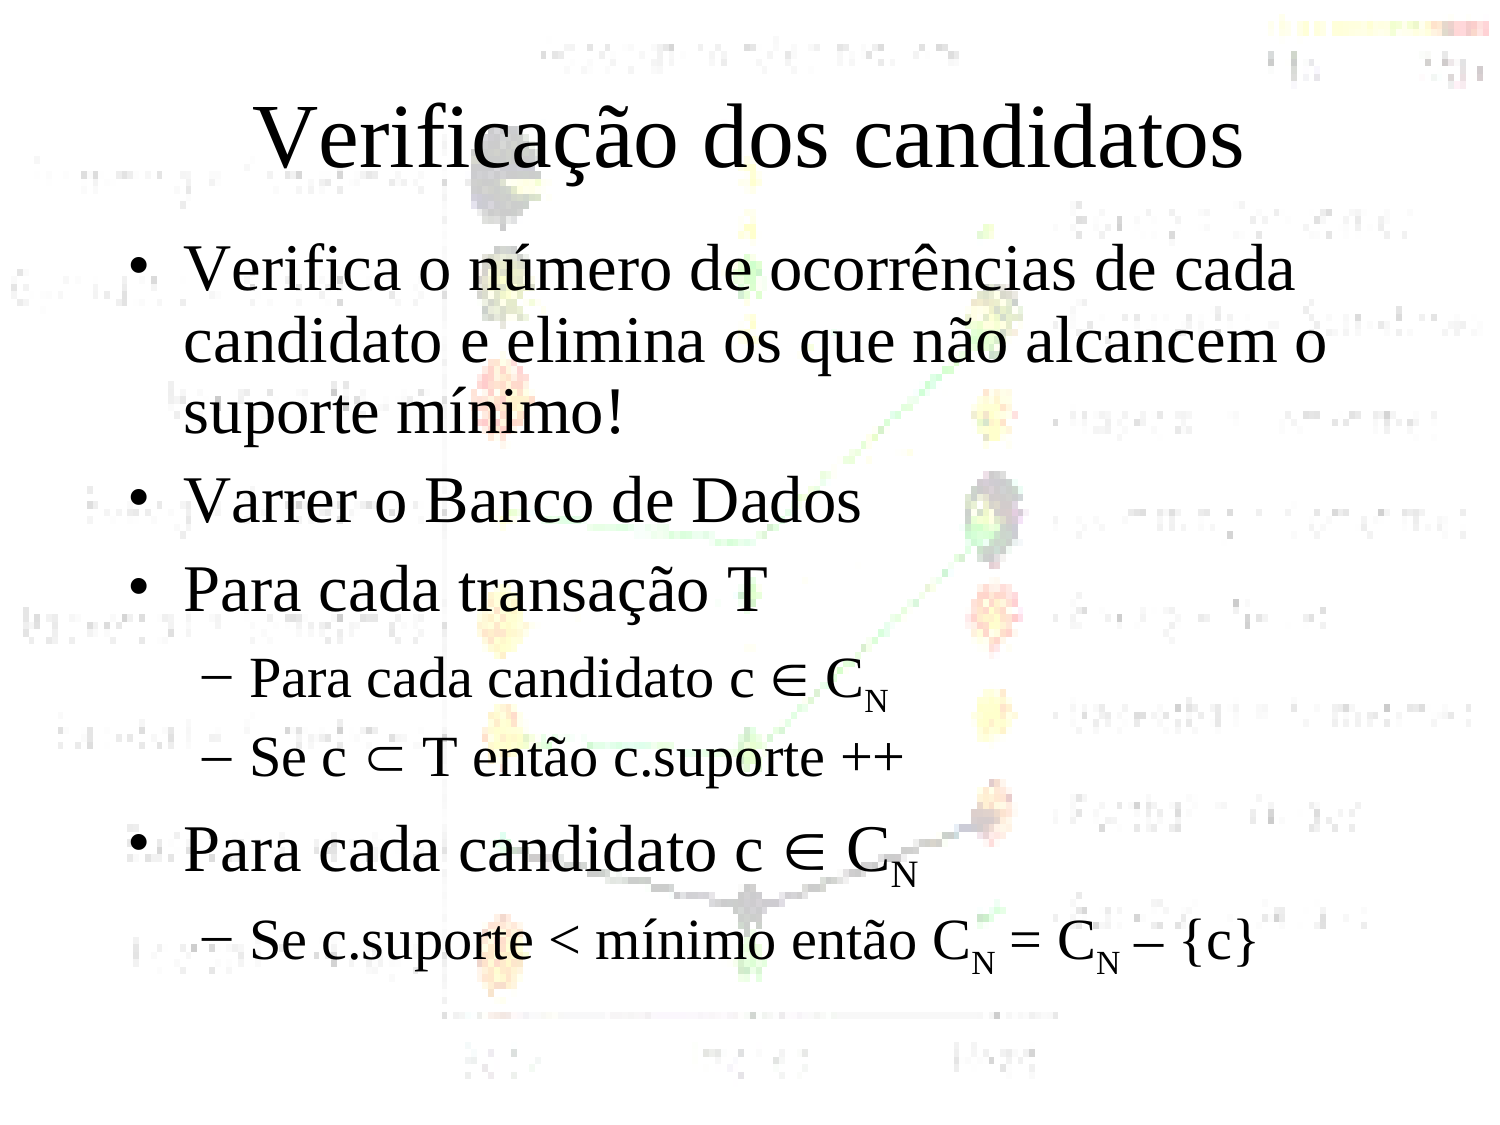

# Verificação dos candidatos
Verifica o número de ocorrências de cada candidato e elimina os que não alcancem o suporte mínimo!
Varrer o Banco de Dados
Para cada transação T
Para cada candidato c  CN
Se c  T então c.suporte ++
Para cada candidato c  CN
Se c.suporte < mínimo então CN = CN – {c}